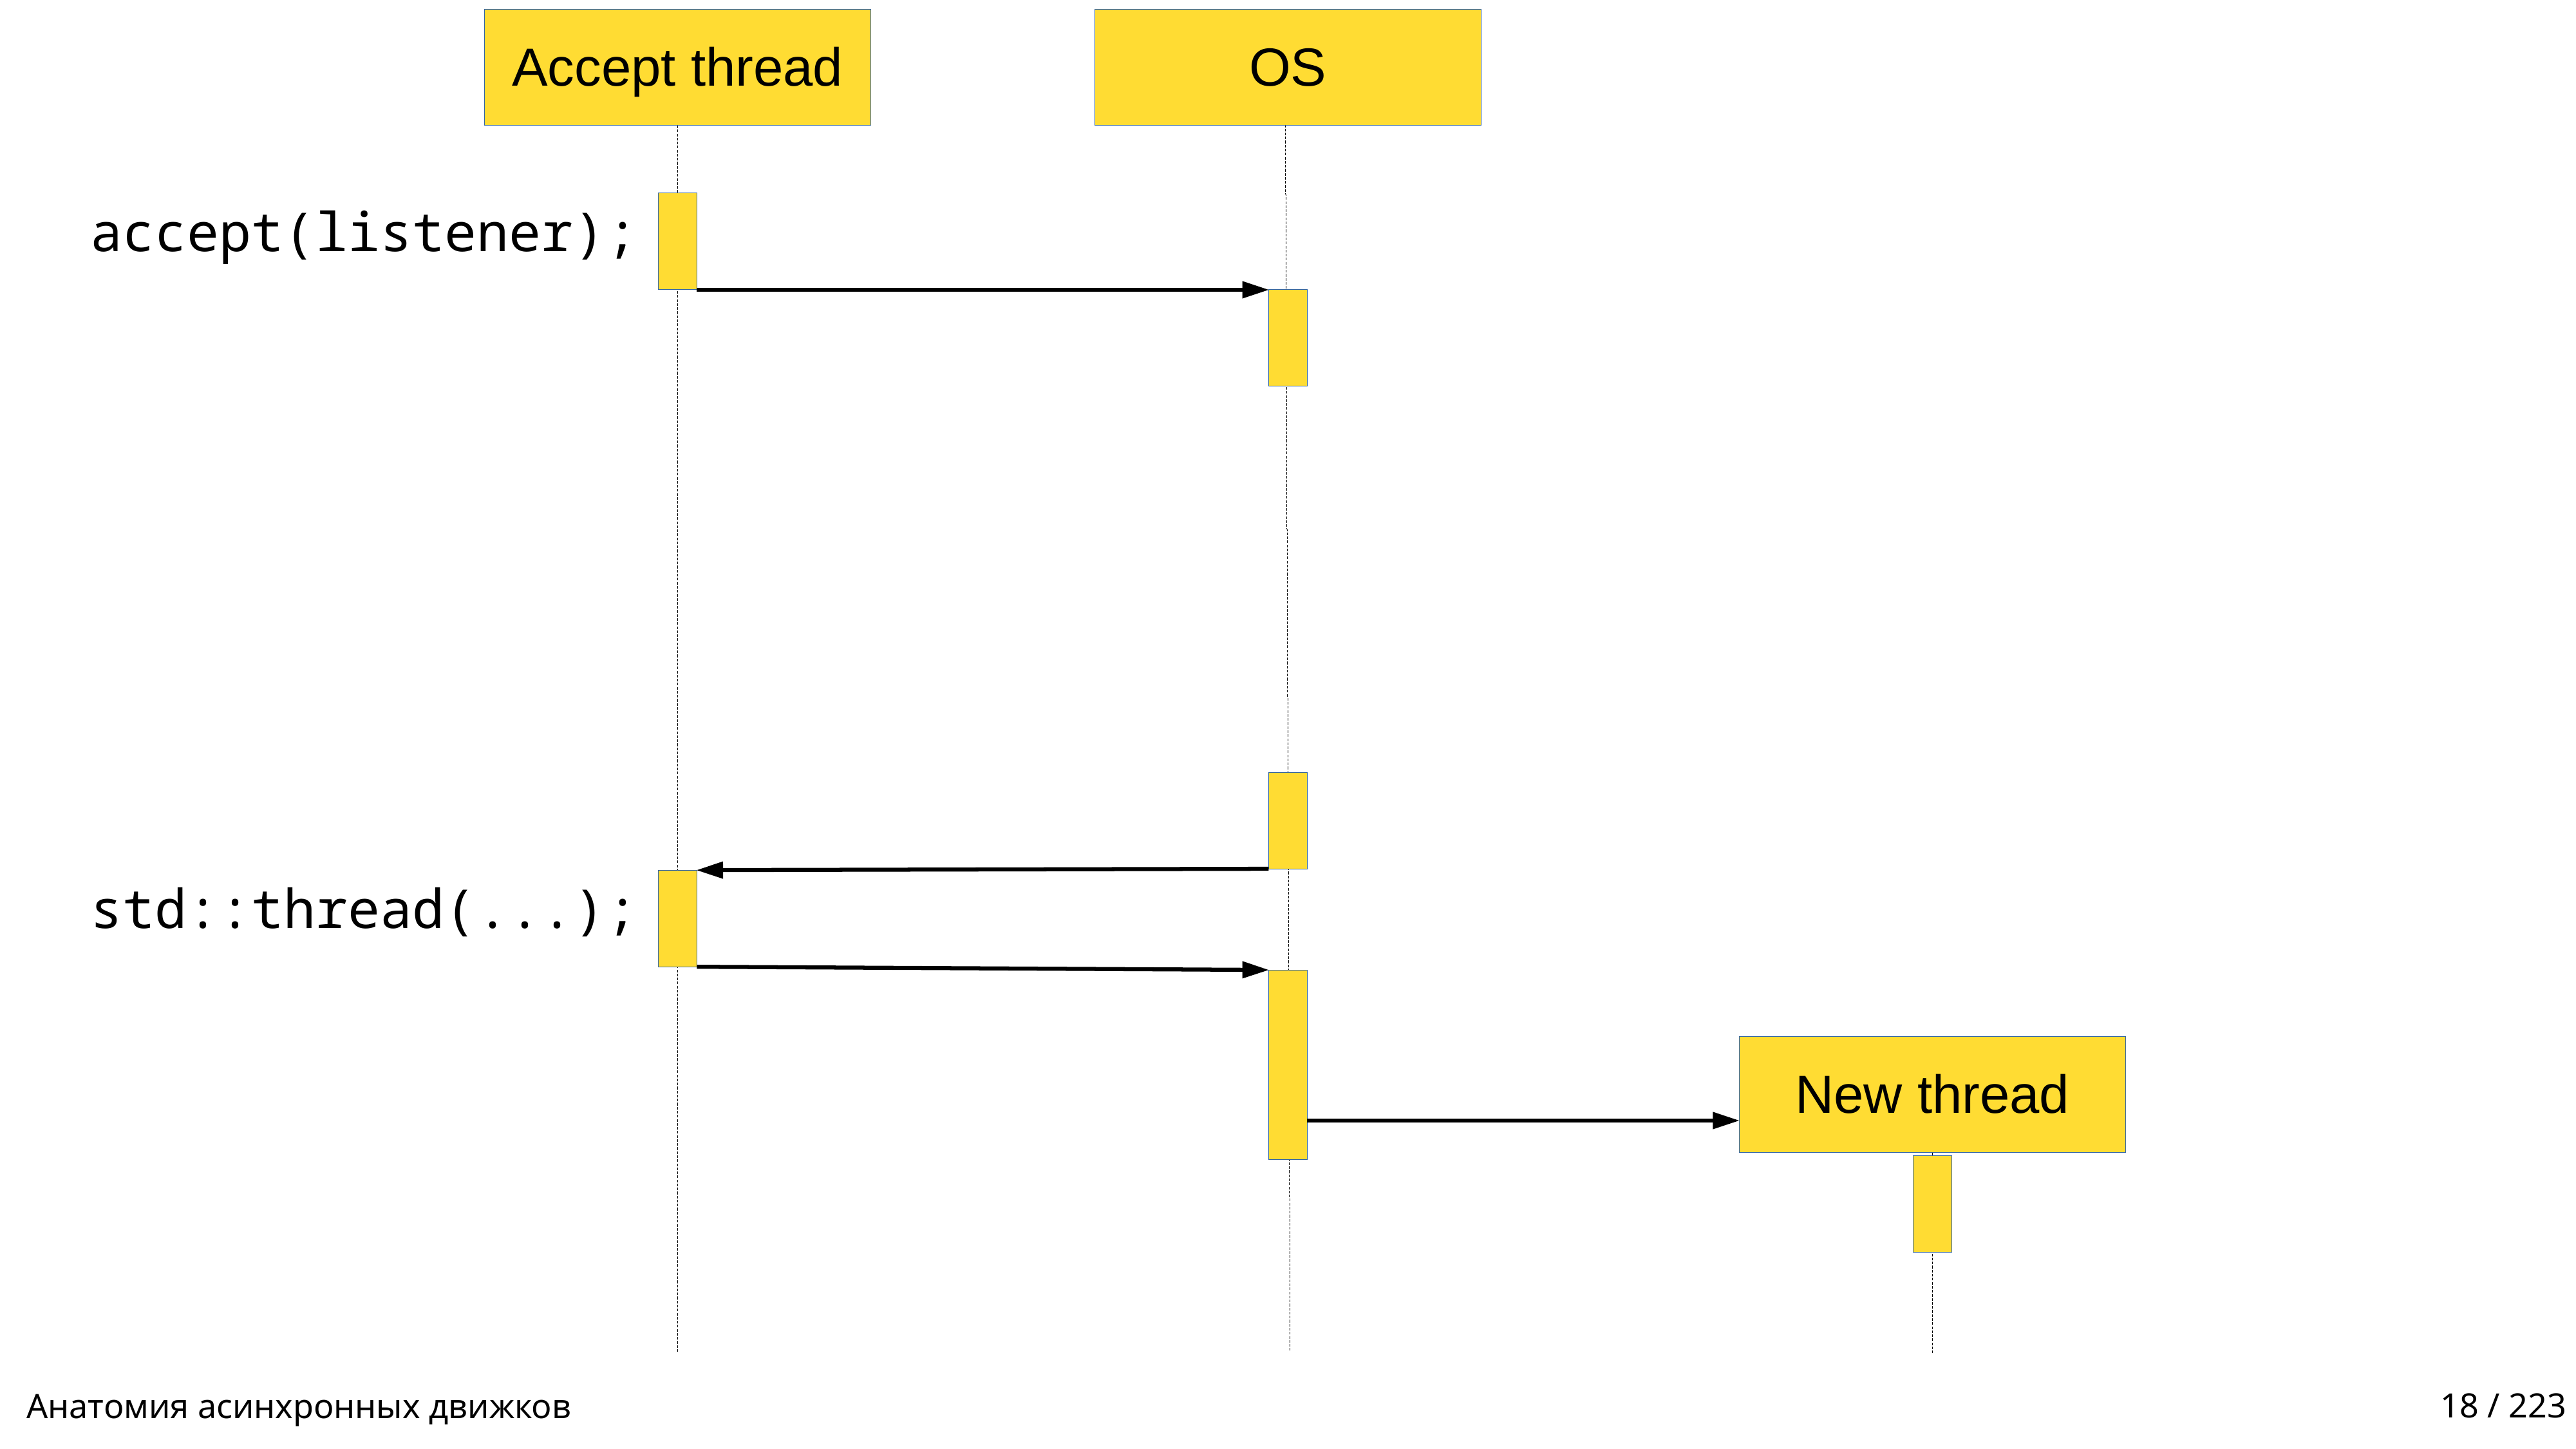

Accept thread
OS
accept(listener);
std::thread(...);
New thread
# Анатомия асинхронных движков